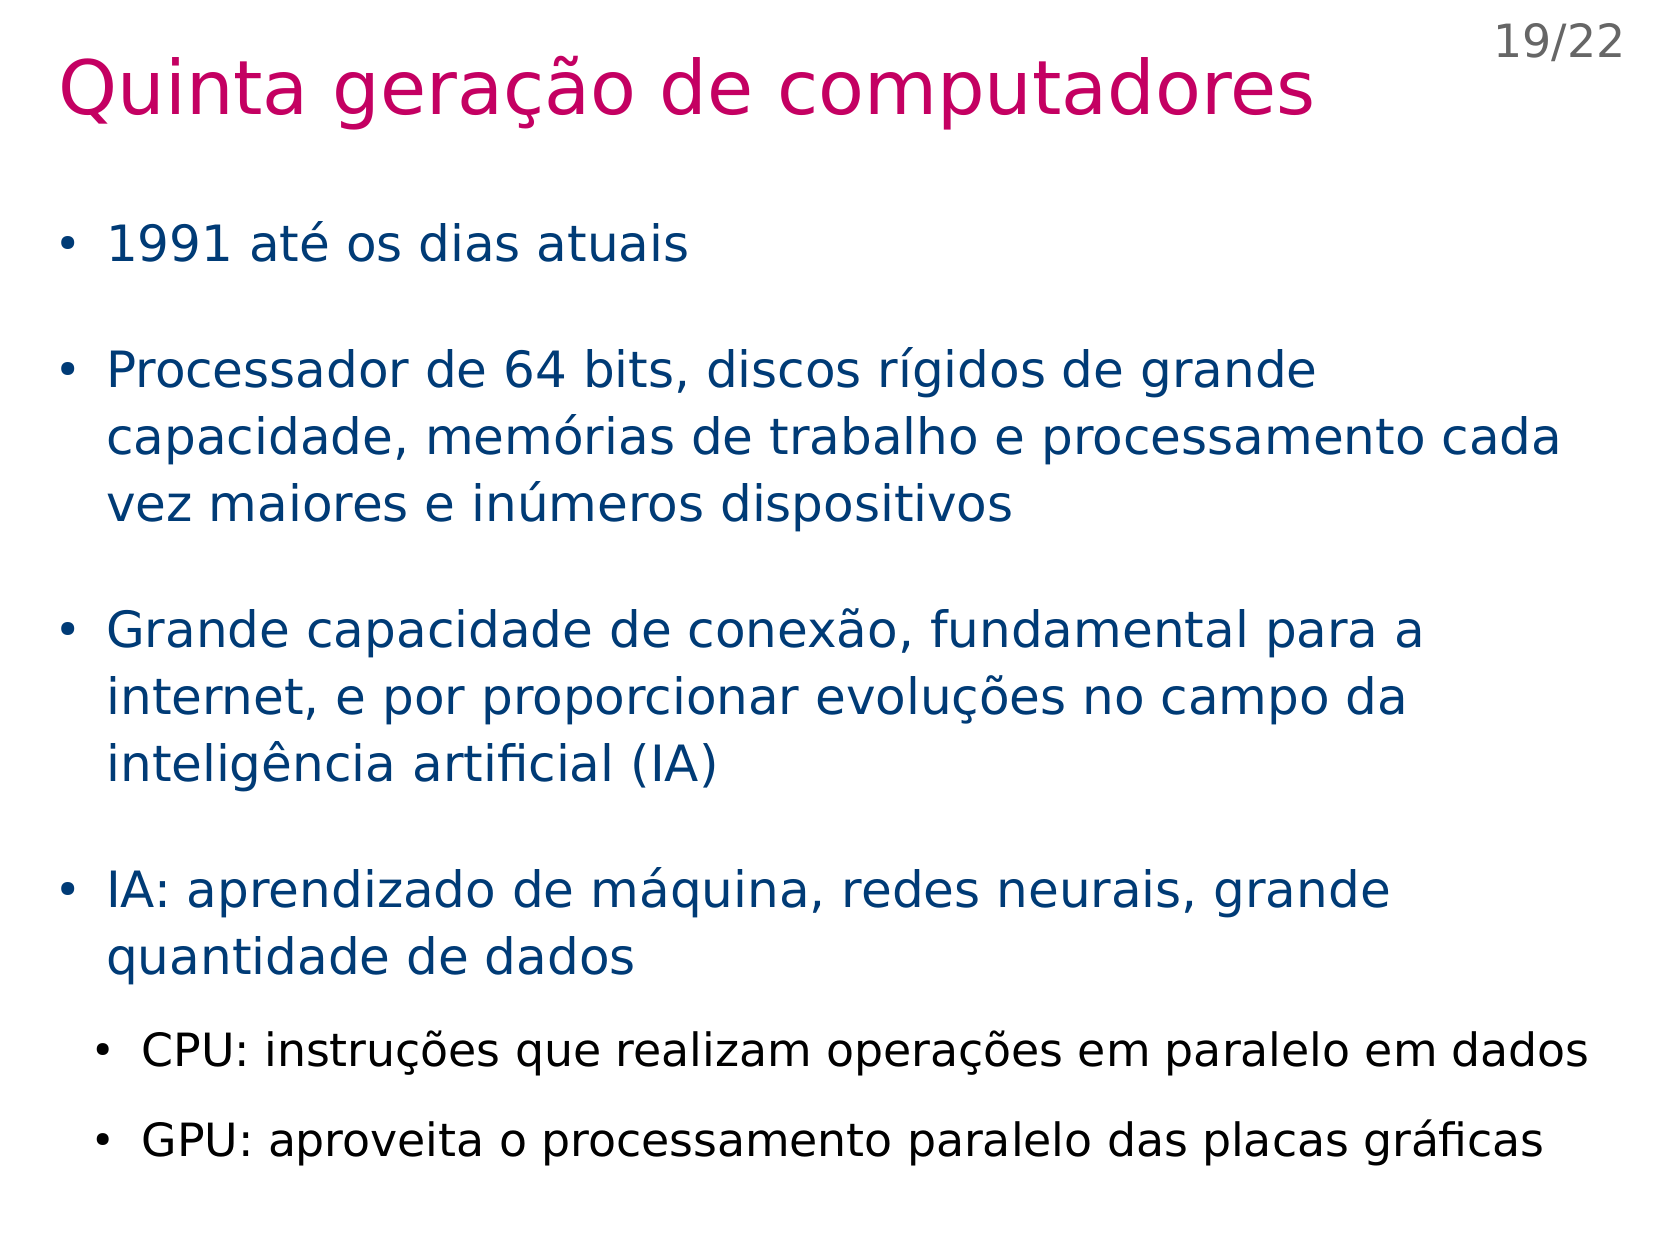

19
# Quinta geração de computadores
1991 até os dias atuais
Processador de 64 bits, discos rígidos de grande capacidade, memórias de trabalho e processamento cada vez maiores e inúmeros dispositivos
Grande capacidade de conexão, fundamental para a internet, e por proporcionar evoluções no campo da inteligência artificial (IA)
IA: aprendizado de máquina, redes neurais, grande quantidade de dados
CPU: instruções que realizam operações em paralelo em dados
GPU: aproveita o processamento paralelo das placas gráficas